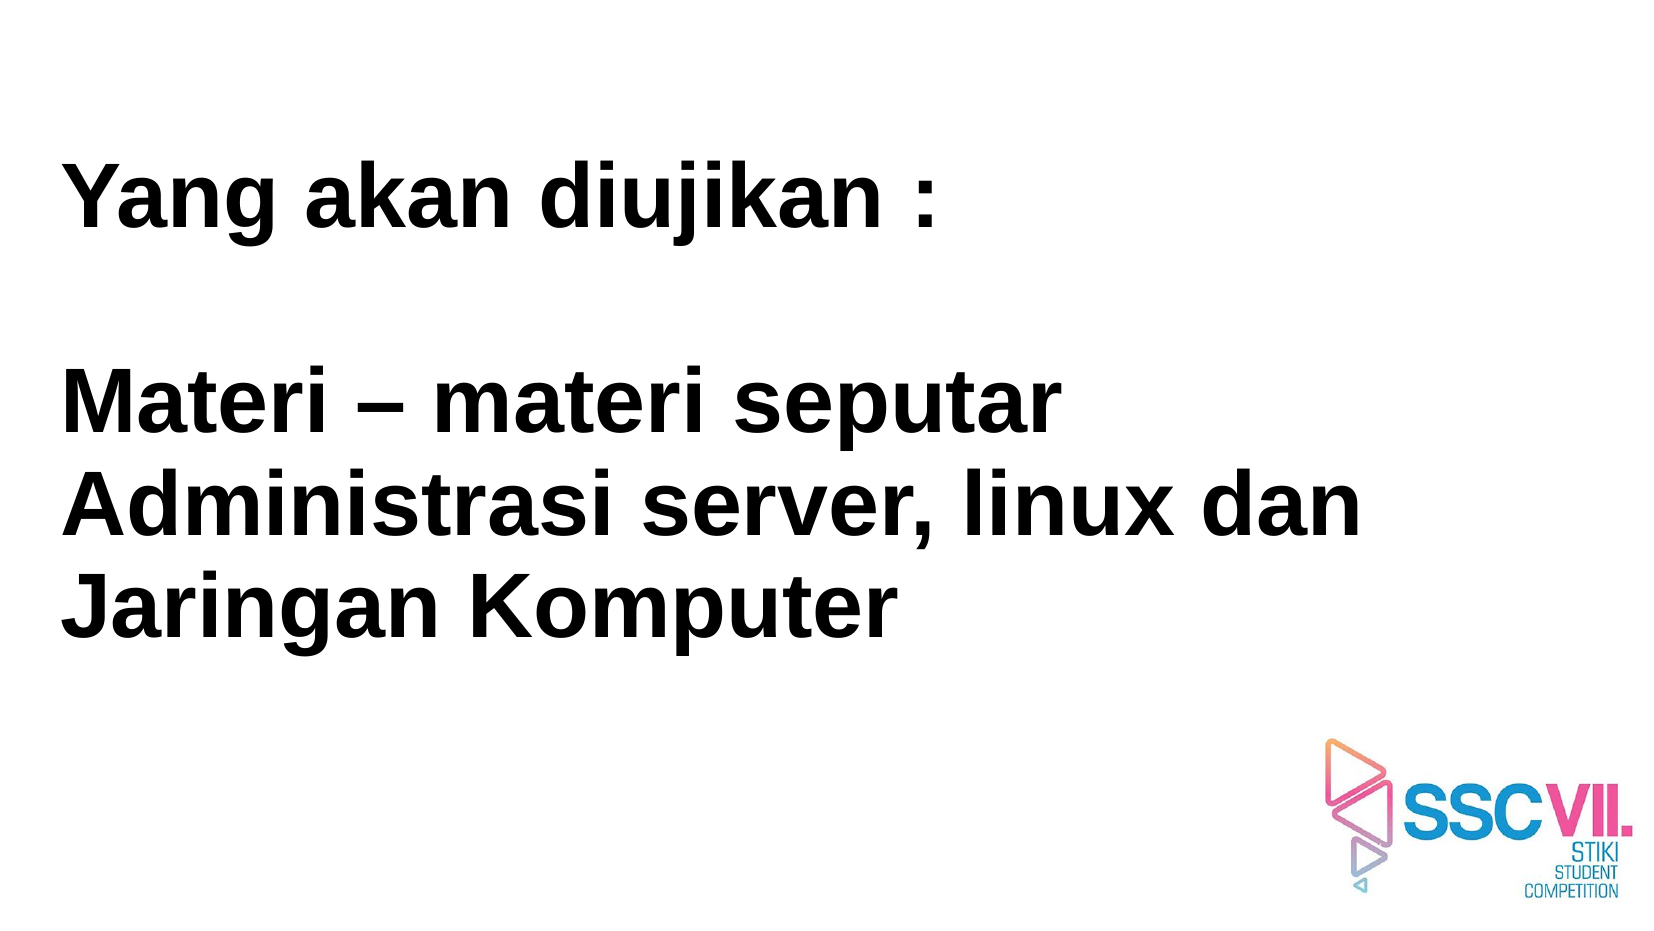

# Yang akan diujikan : Materi – materi seputar Administrasi server, linux dan Jaringan Komputer